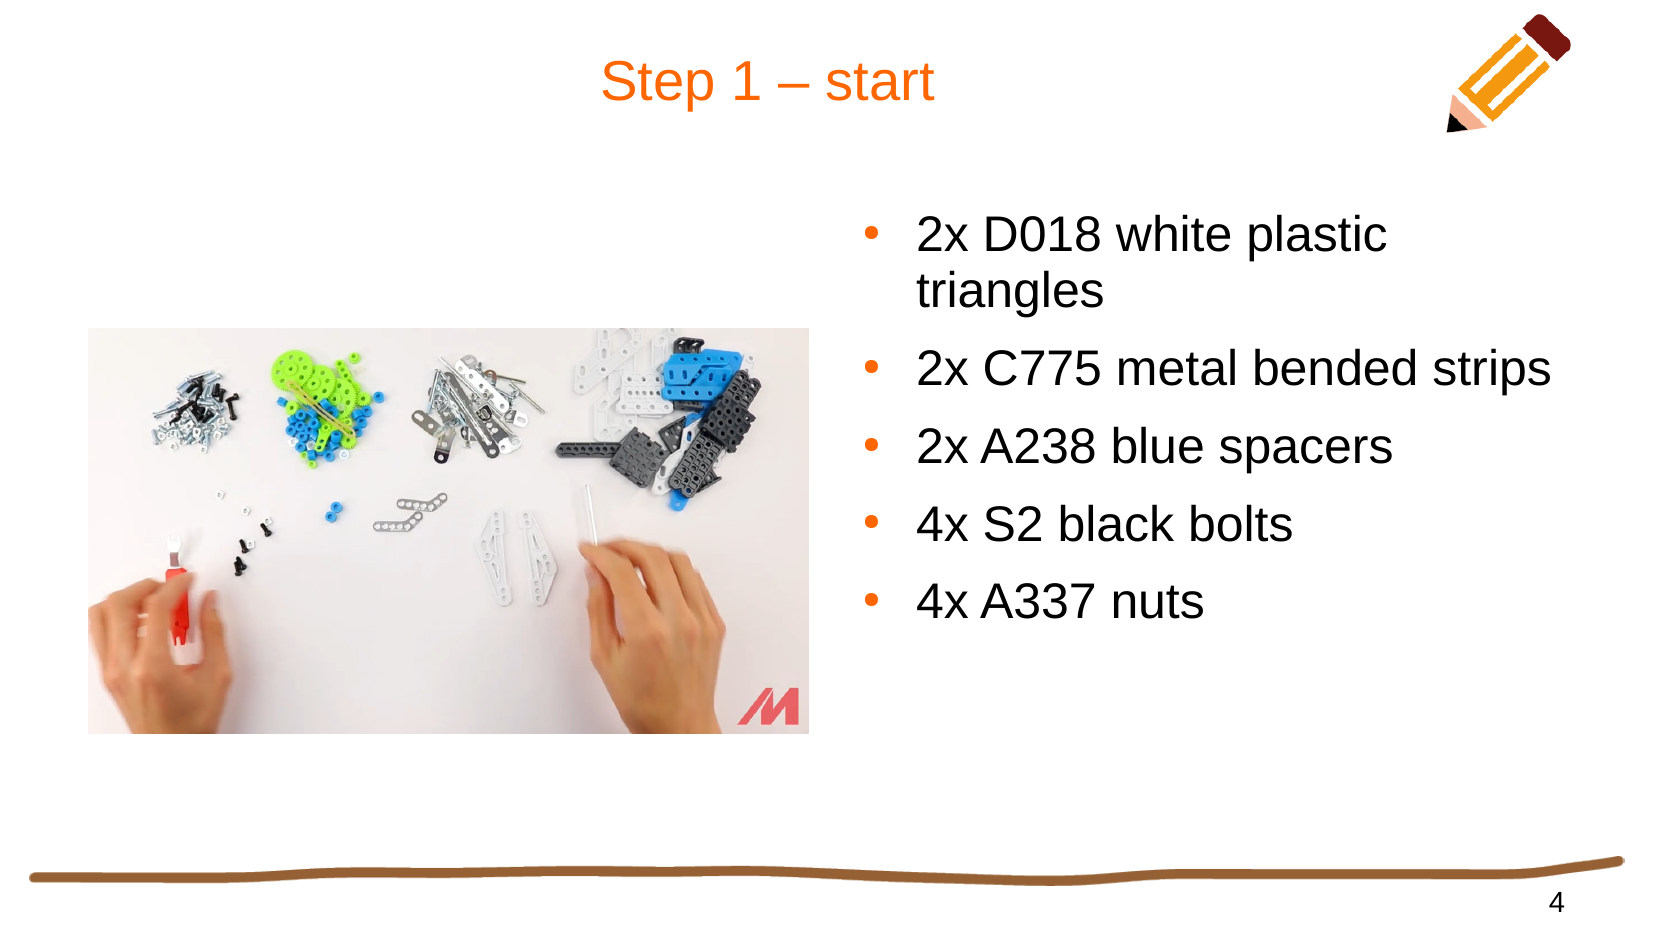

# Step 1 – start
2x D018 white plastic triangles
2x C775 metal bended strips
2x A238 blue spacers
4x S2 black bolts
4x A337 nuts
4